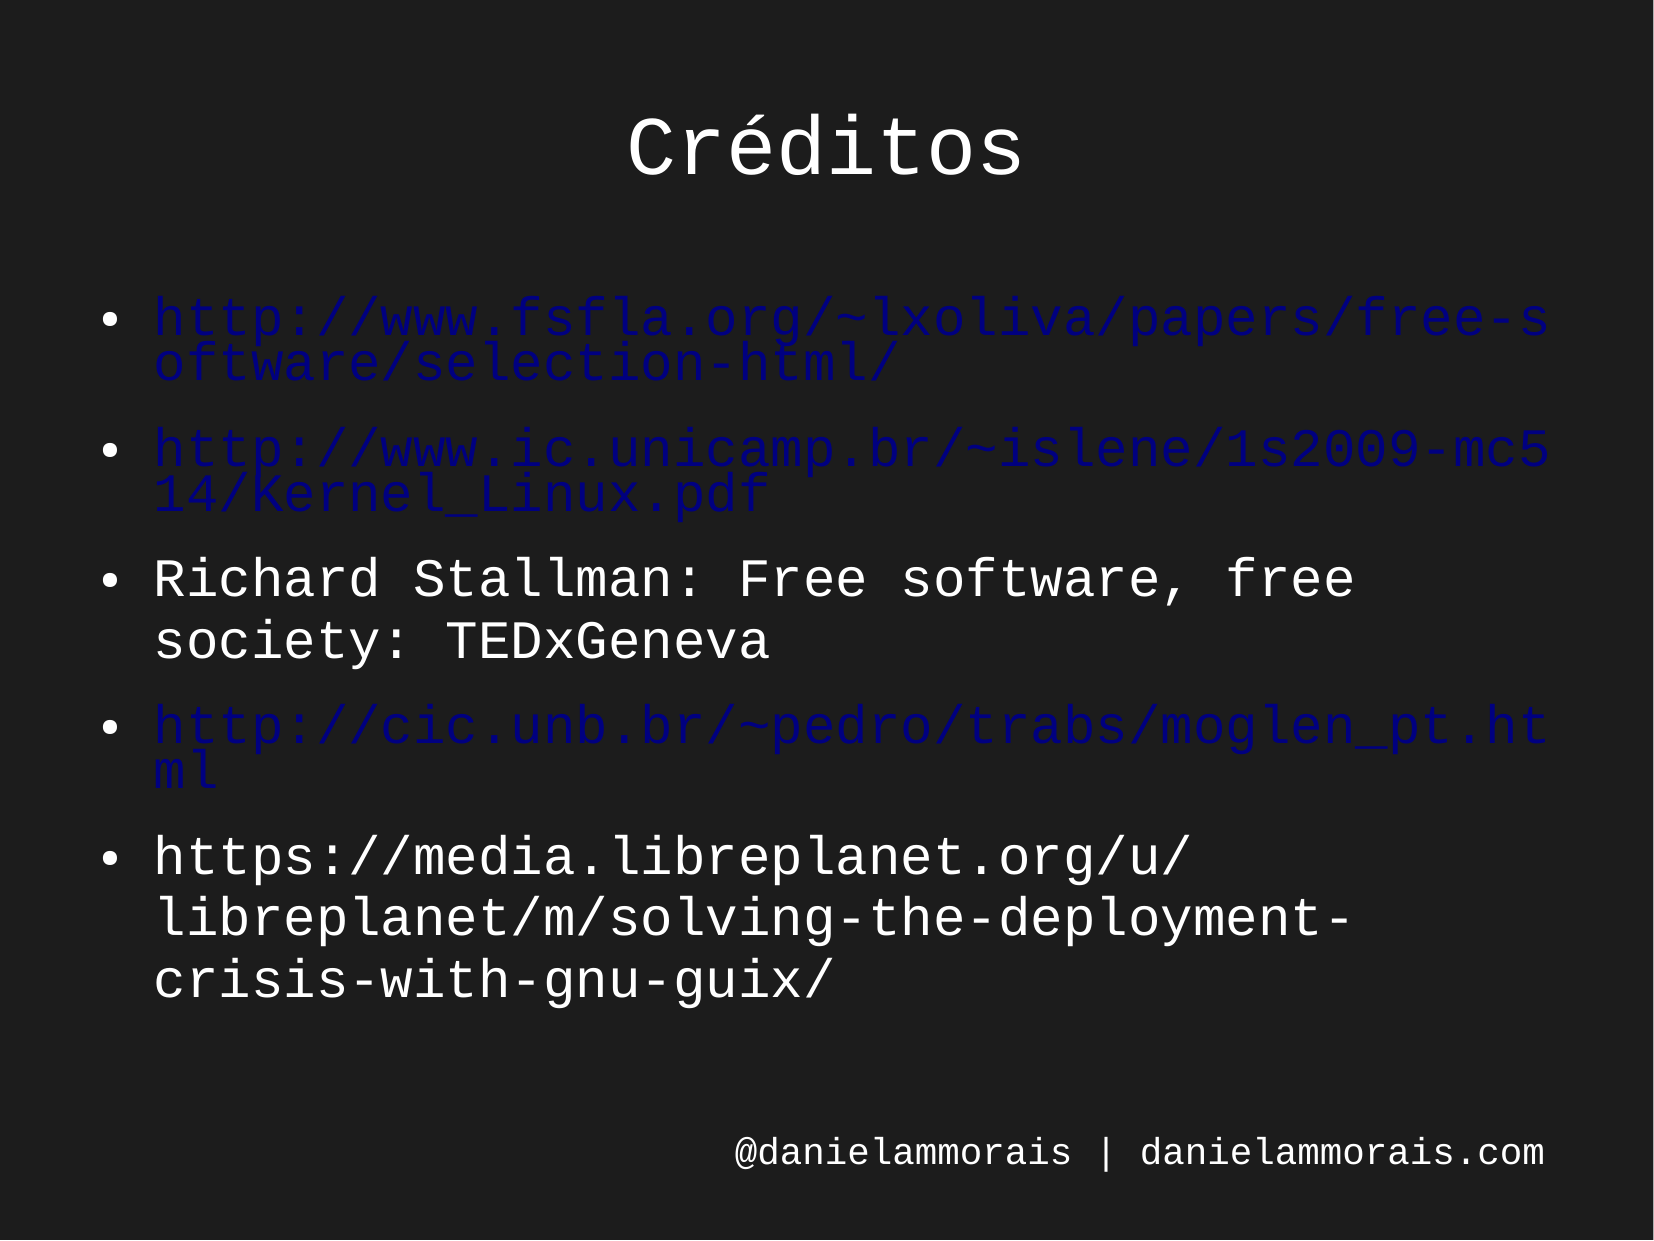

# Créditos
http://www.fsfla.org/~lxoliva/papers/free-software/selection-html/
http://www.ic.unicamp.br/~islene/1s2009-mc514/Kernel_Linux.pdf
Richard Stallman: Free software, free society: TEDxGeneva
http://cic.unb.br/~pedro/trabs/moglen_pt.html
https://media.libreplanet.org/u/libreplanet/m/solving-the-deployment-crisis-with-gnu-guix/
@danielammorais | danielammorais.com